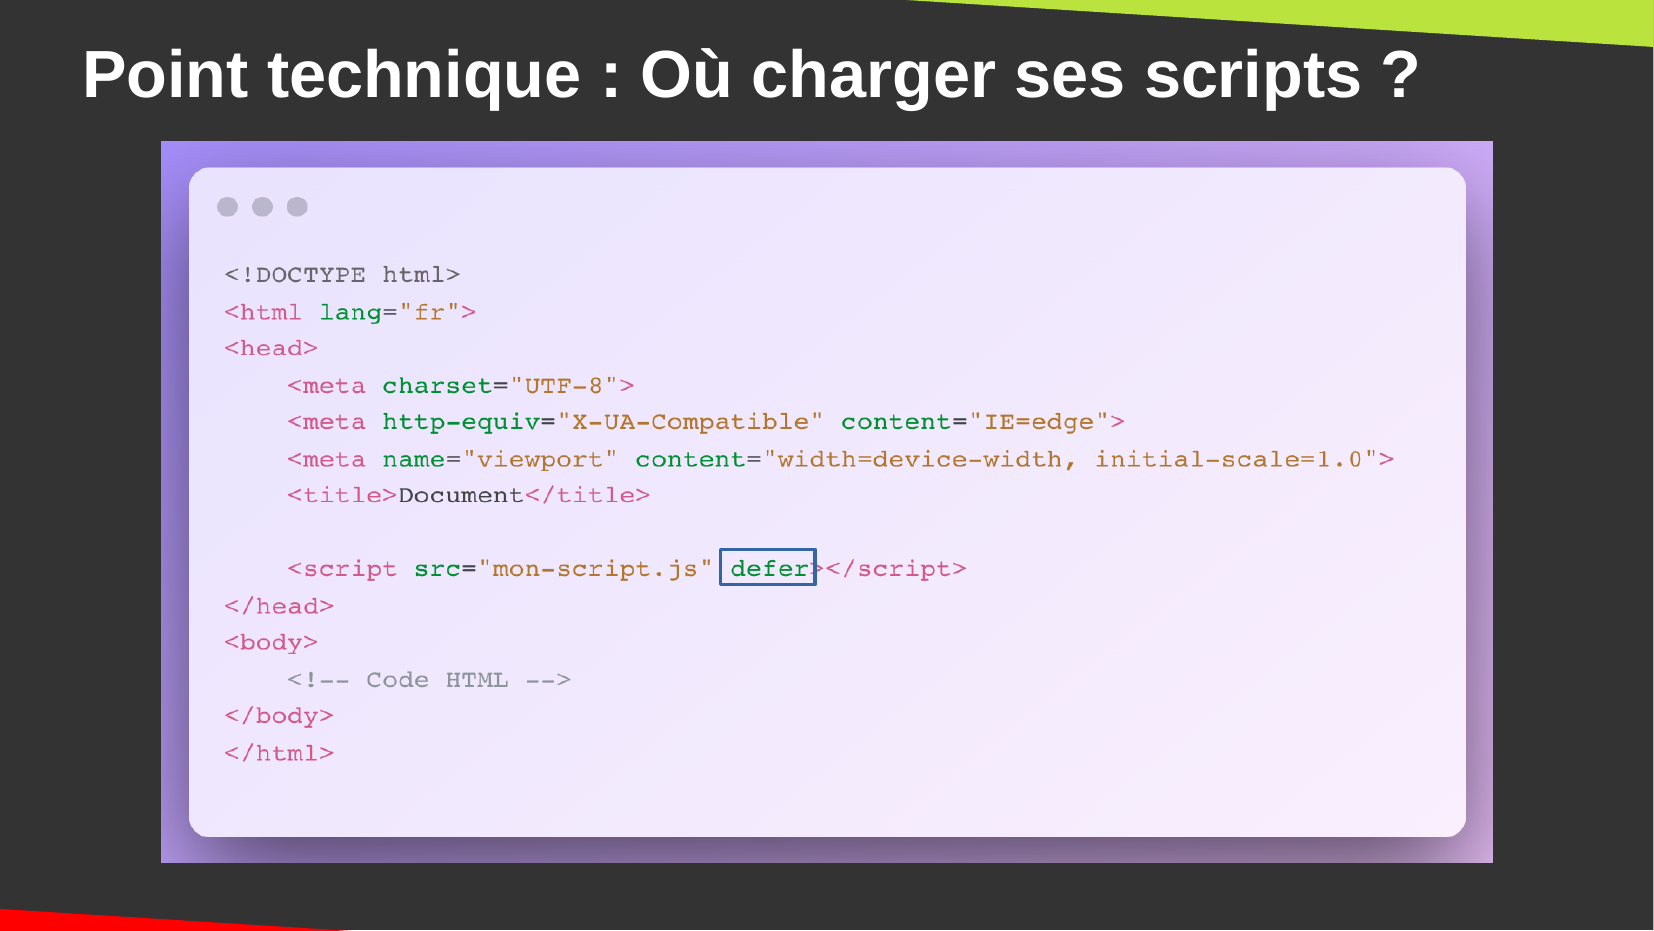

# Point technique : Où charger ses scripts ?